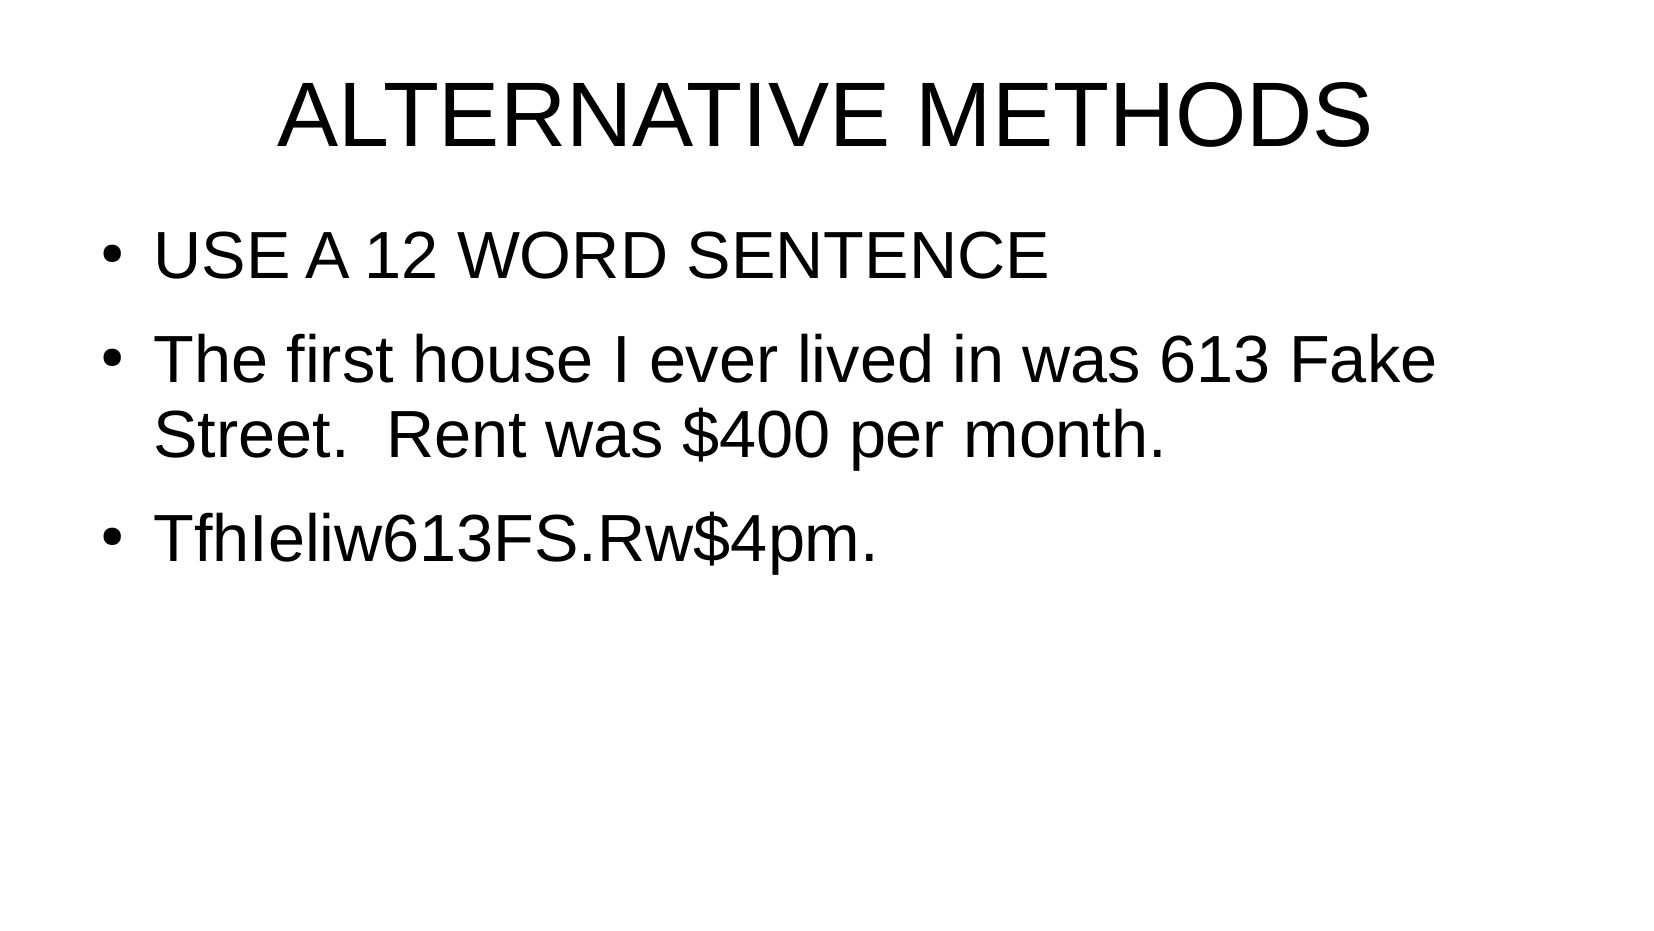

# ALTERNATIVE METHODS
USE A 12 WORD SENTENCE
The first house I ever lived in was 613 Fake Street. Rent was $400 per month.
TfhIeliw613FS.Rw$4pm.